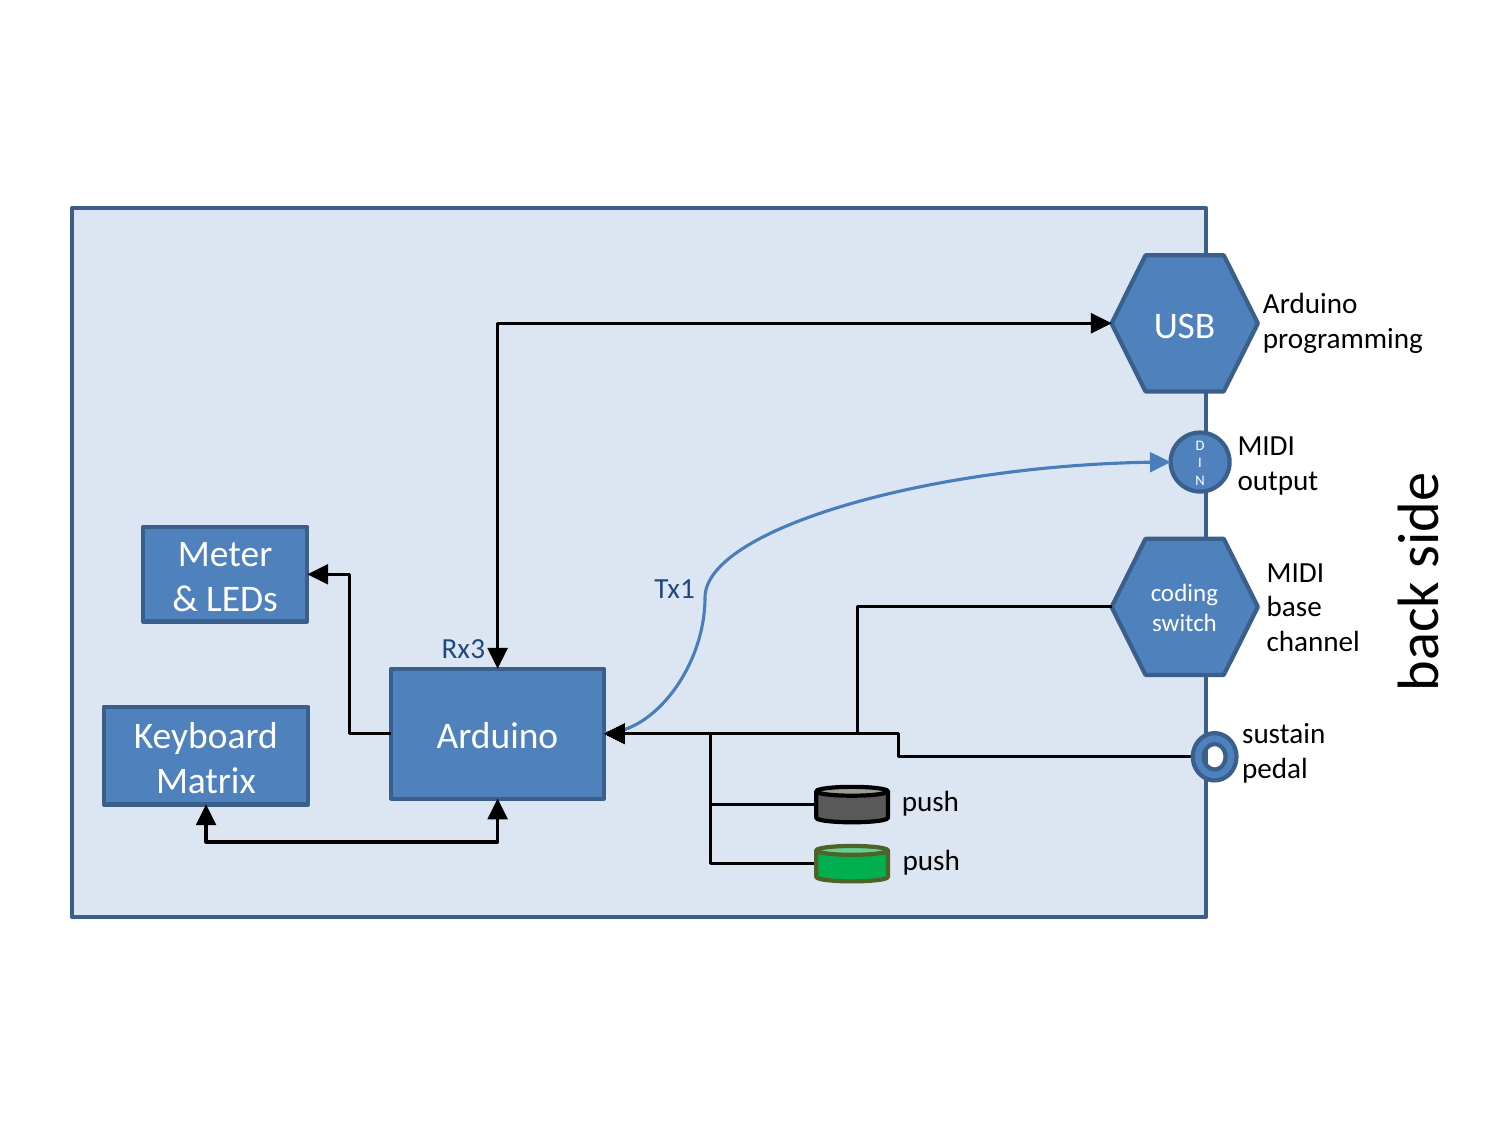

USB
Arduino
programming
MIDI
output
DIN
Meter
& LEDs
coding switch
back side
MIDI
base
channel
Tx1
Rx3
Arduino
sustain
pedal
Keyboard
Matrix
push
push